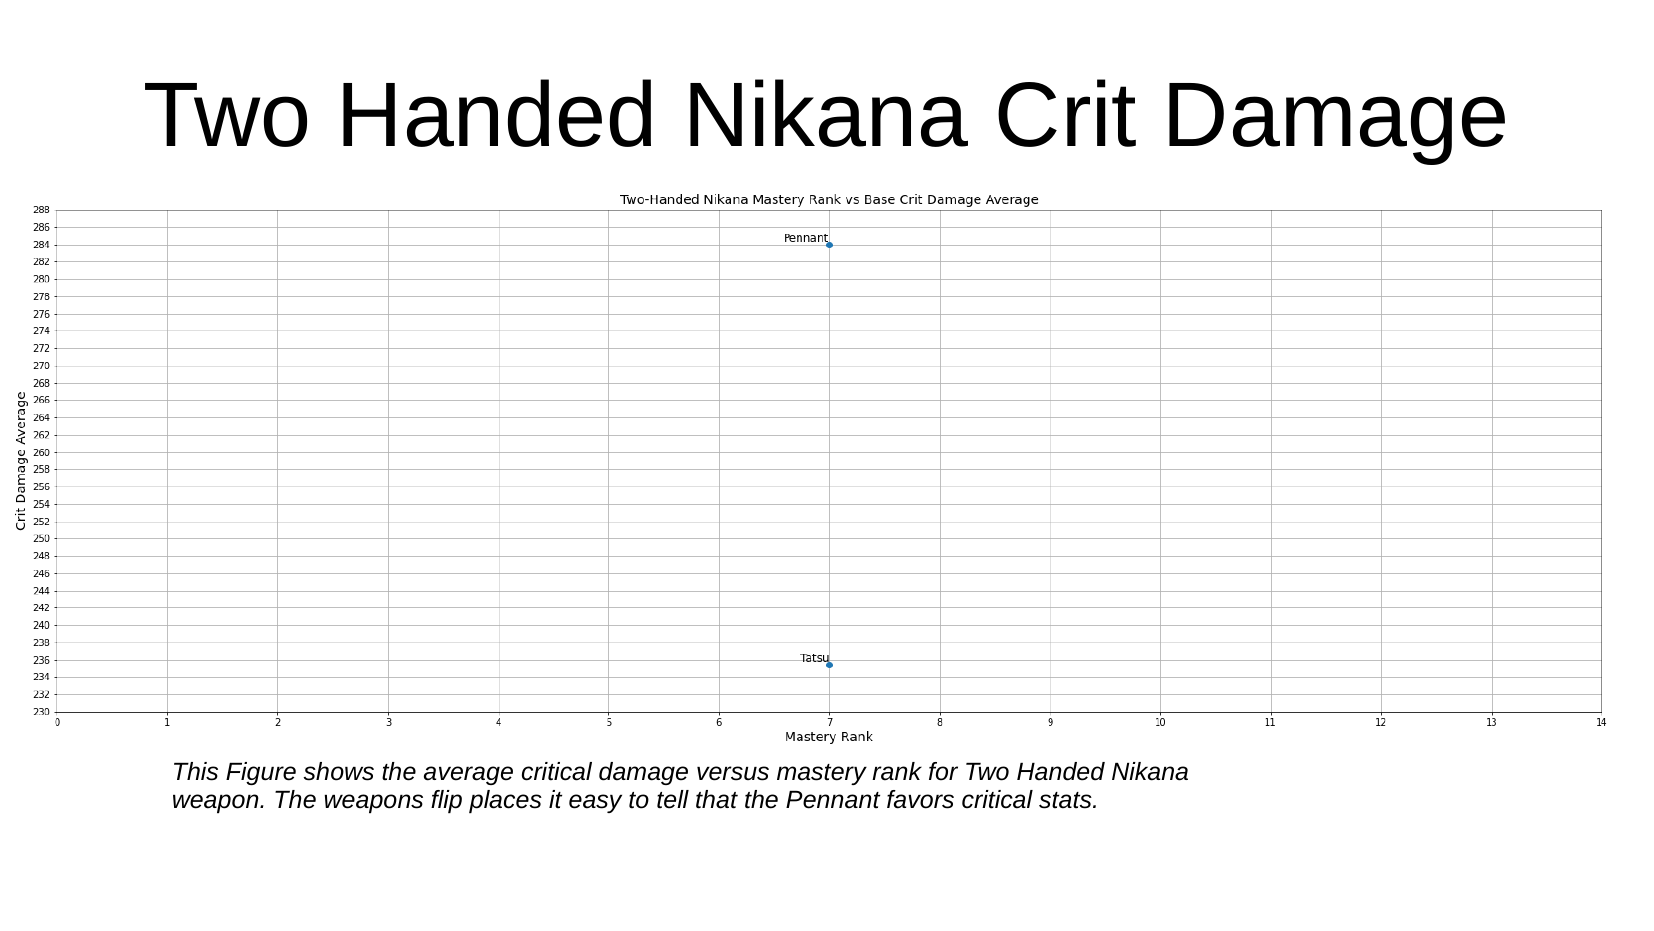

# Two Handed Nikana Crit Damage
This Figure shows the average critical damage versus mastery rank for Two Handed Nikana weapon. The weapons flip places it easy to tell that the Pennant favors critical stats.